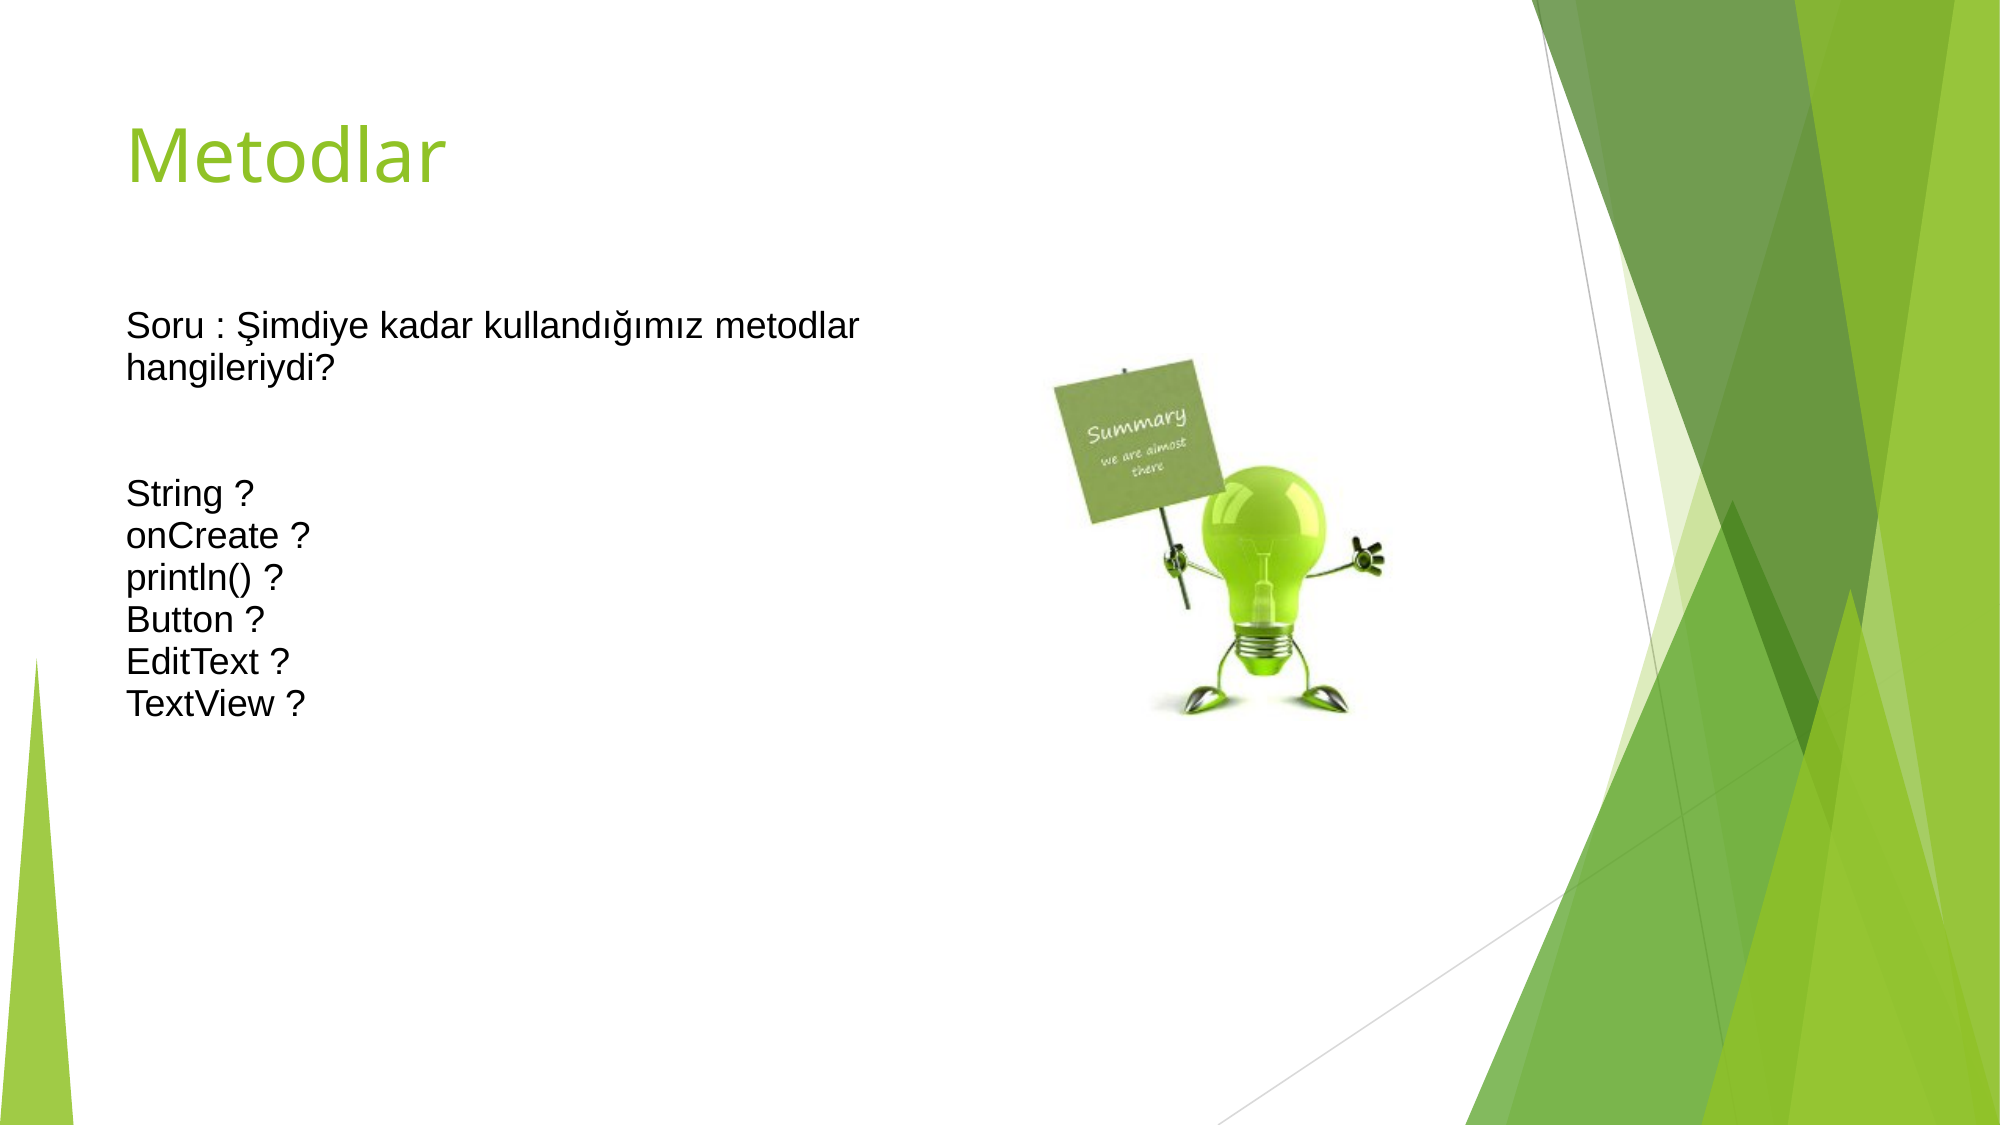

# Metodlar
Soru : Şimdiye kadar kullandığımız metodlar hangileriydi?
String ?
onCreate ?
println() ?
Button ?
EditText ?
TextView ?